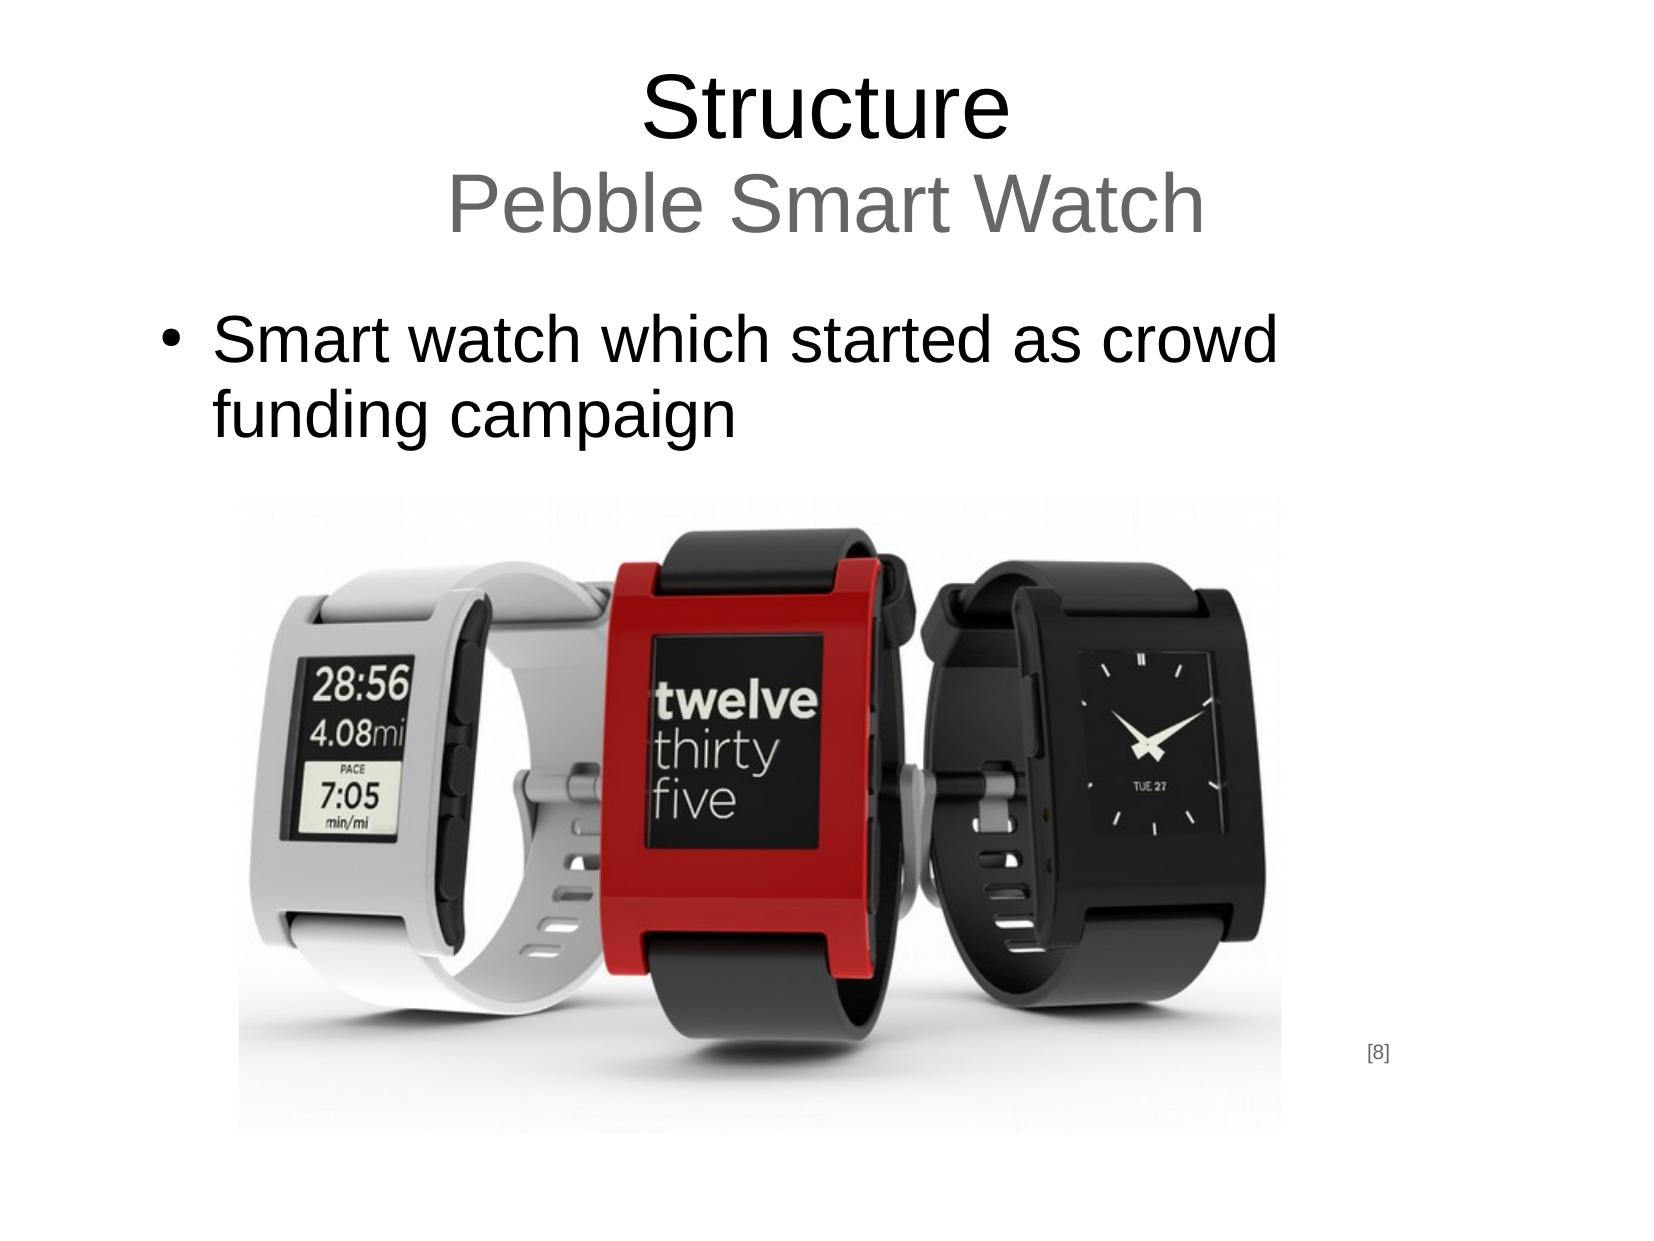

# Structure Pebble Smart Watch
Smart watch which started as crowd funding campaign
[8]